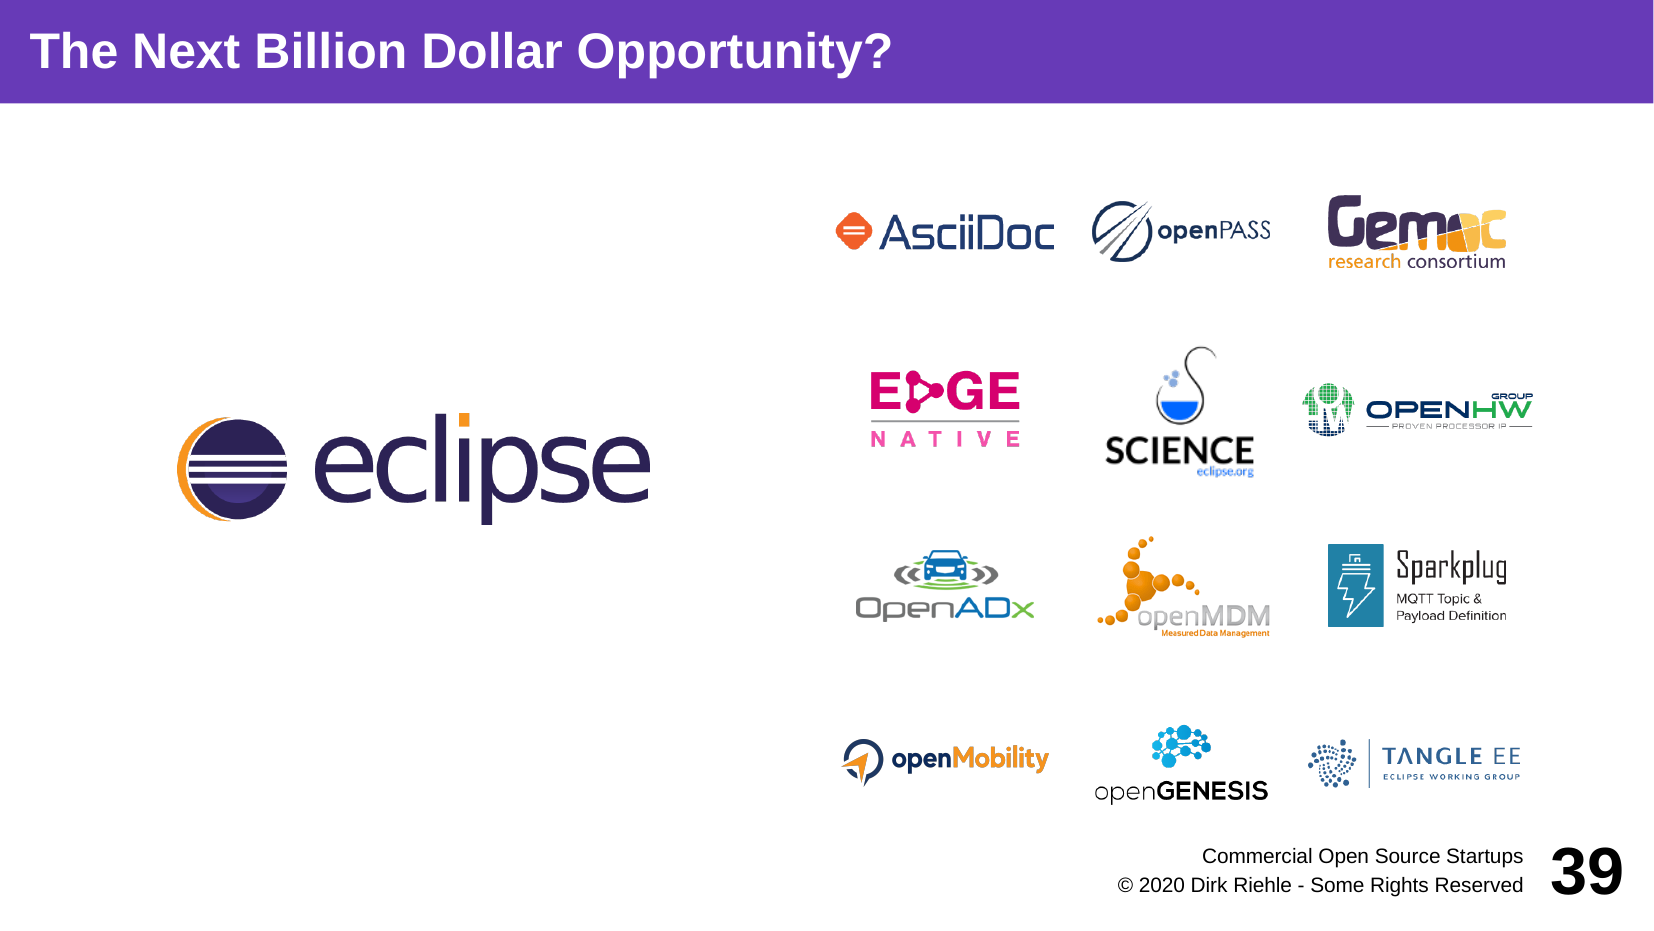

# The Next Billion Dollar Opportunity?
Commercial Open Source Startups
39
© 2020 Dirk Riehle - Some Rights Reserved